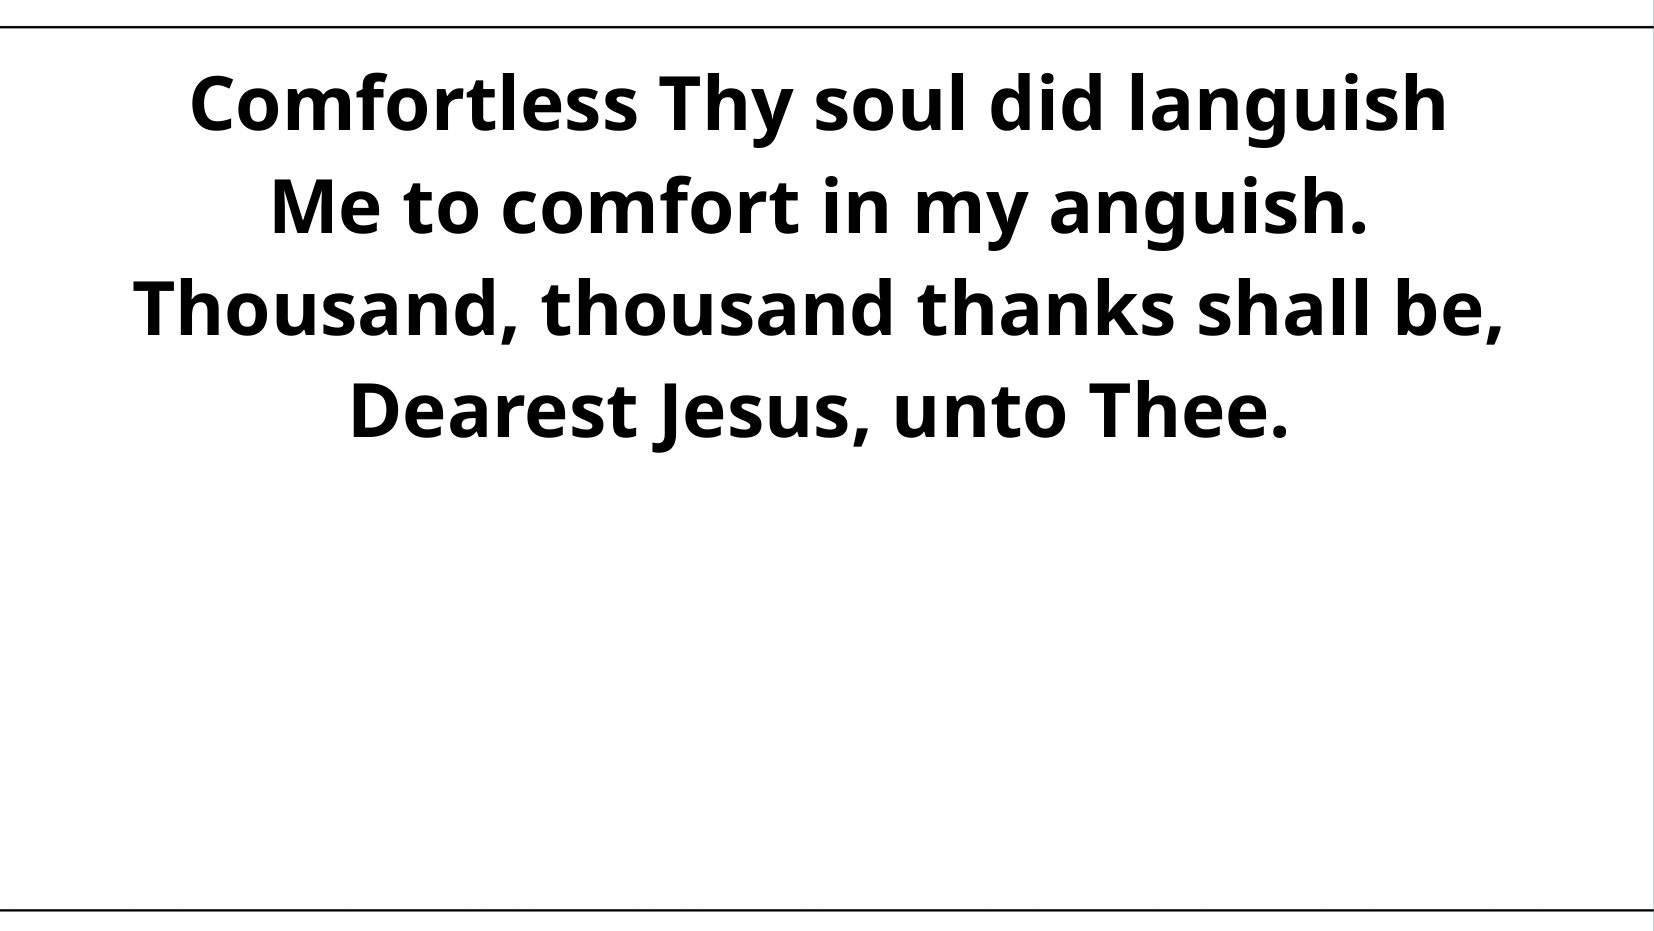

Comfortless Thy soul did languish
Me to comfort in my anguish.
Thousand, thousand thanks shall be,
Dearest Jesus, unto Thee.